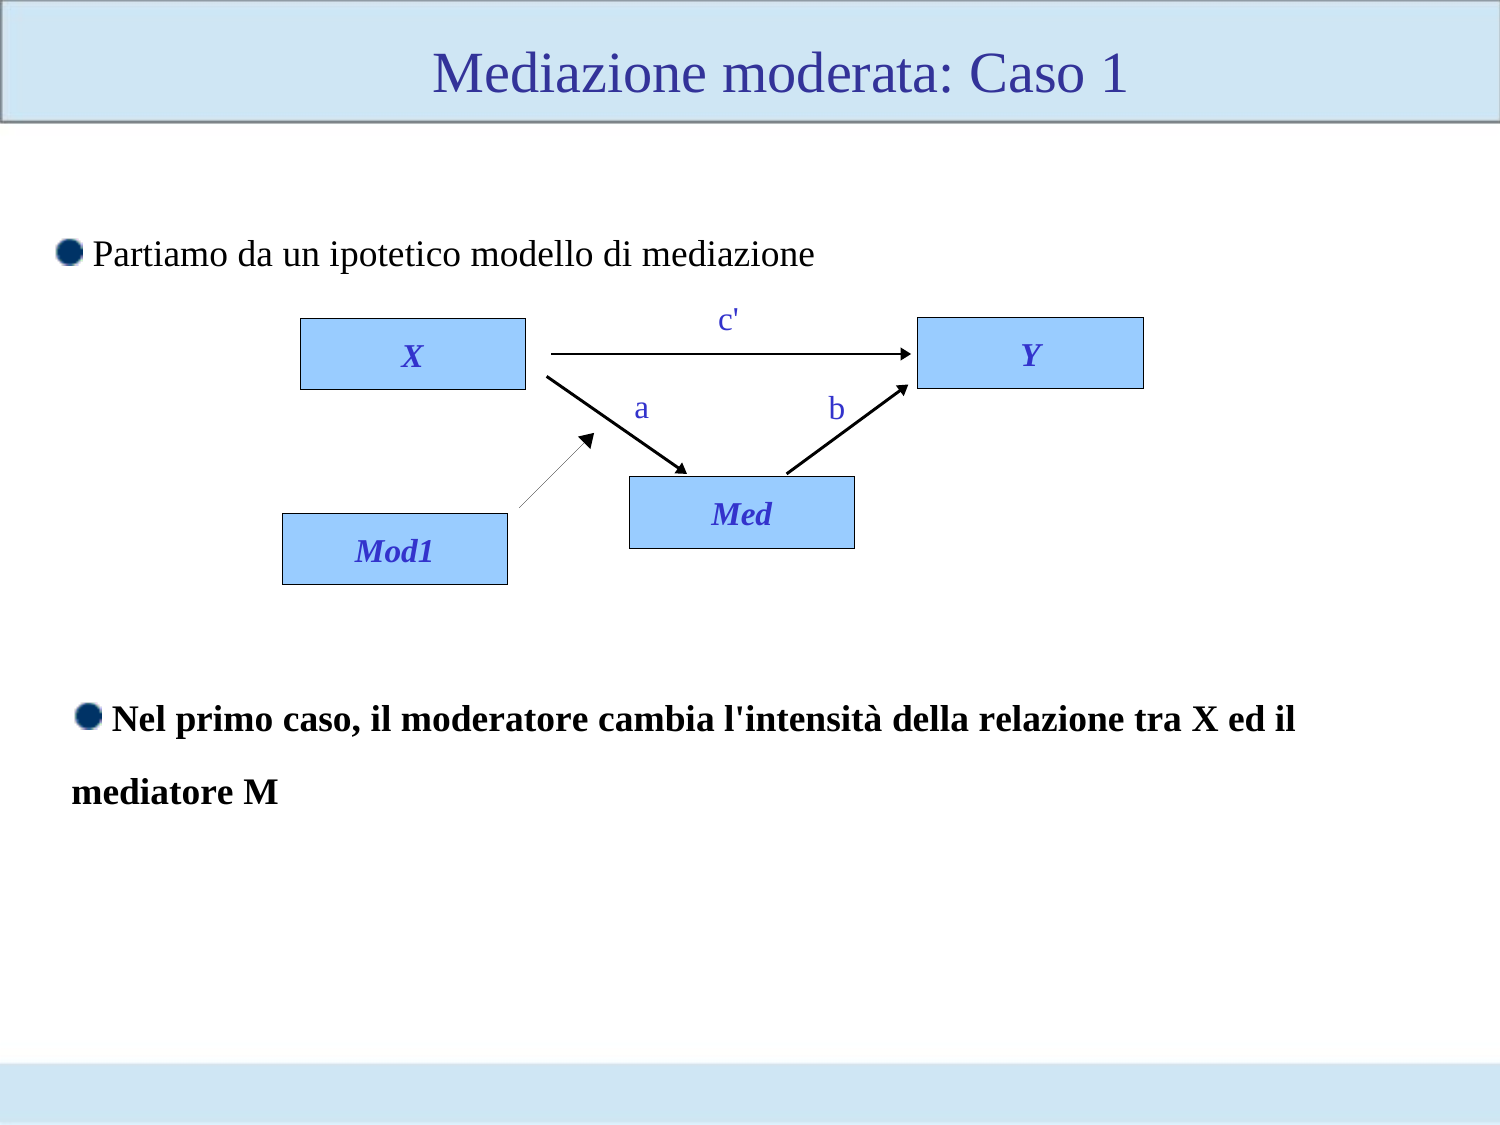

# Mediazione moderata: Caso 1
 Partiamo da un ipotetico modello di mediazione
c'
Y
X
a
b
Med
Mod1
 Nel primo caso, il moderatore cambia l'intensità della relazione tra X ed il mediatore M